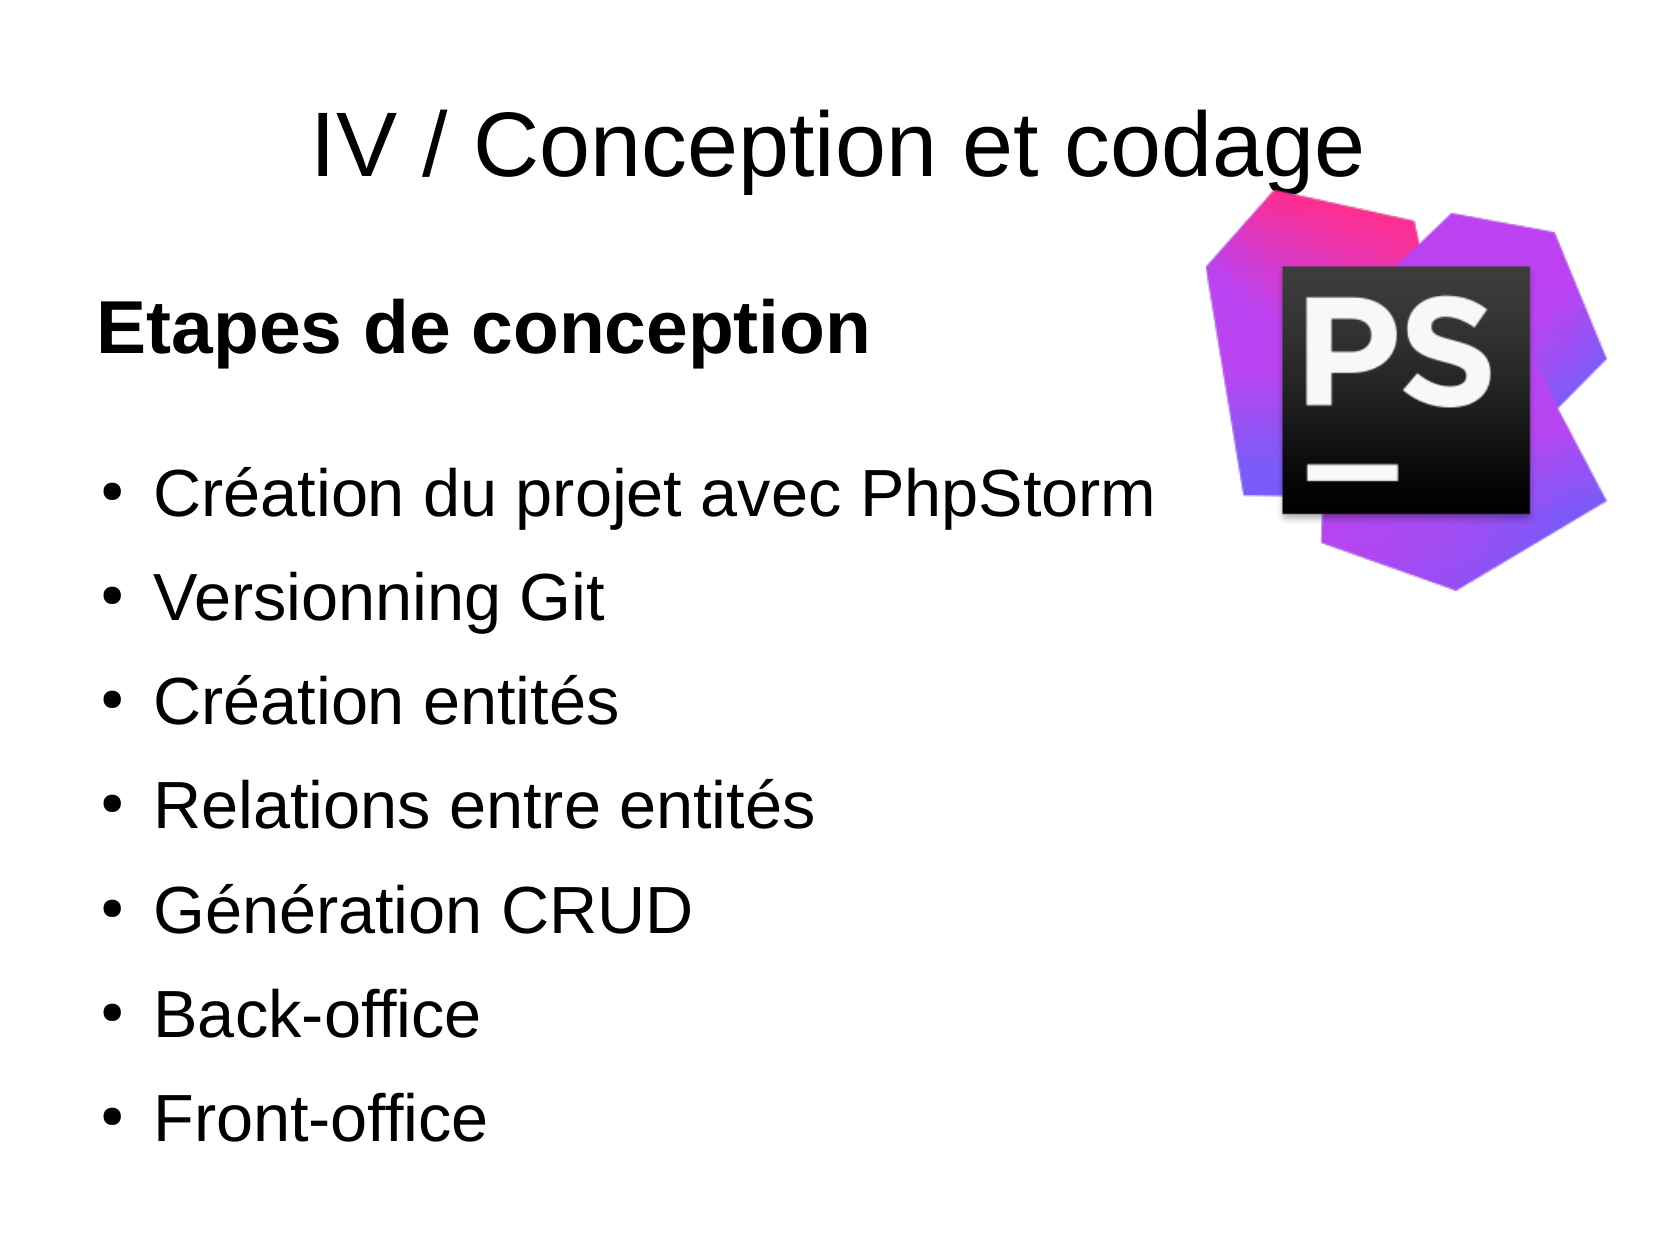

# IV / Conception et codage
Etapes de conception
Création du projet avec PhpStorm
Versionning Git
Création entités
Relations entre entités
Génération CRUD
Back-office
Front-office